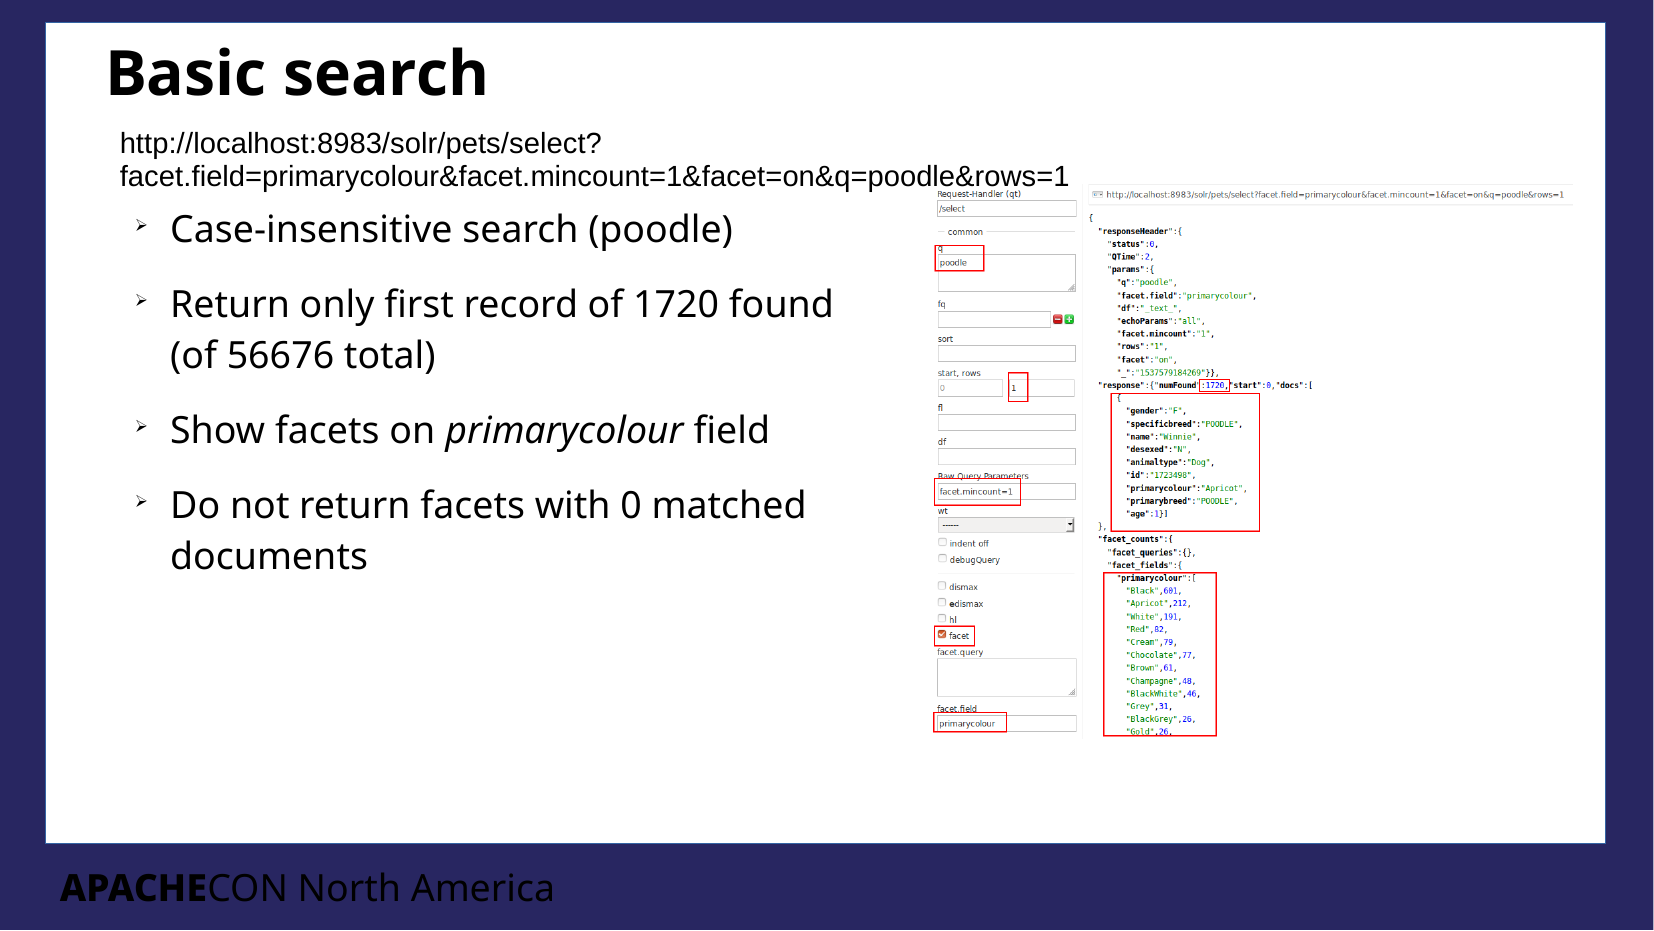

# Basic search
http://localhost:8983/solr/pets/select?facet.field=primarycolour&facet.mincount=1&facet=on&q=poodle&rows=1
Case-insensitive search (poodle)
Return only first record of 1720 found (of 56676 total)
Show facets on primarycolour field
Do not return facets with 0 matched documents